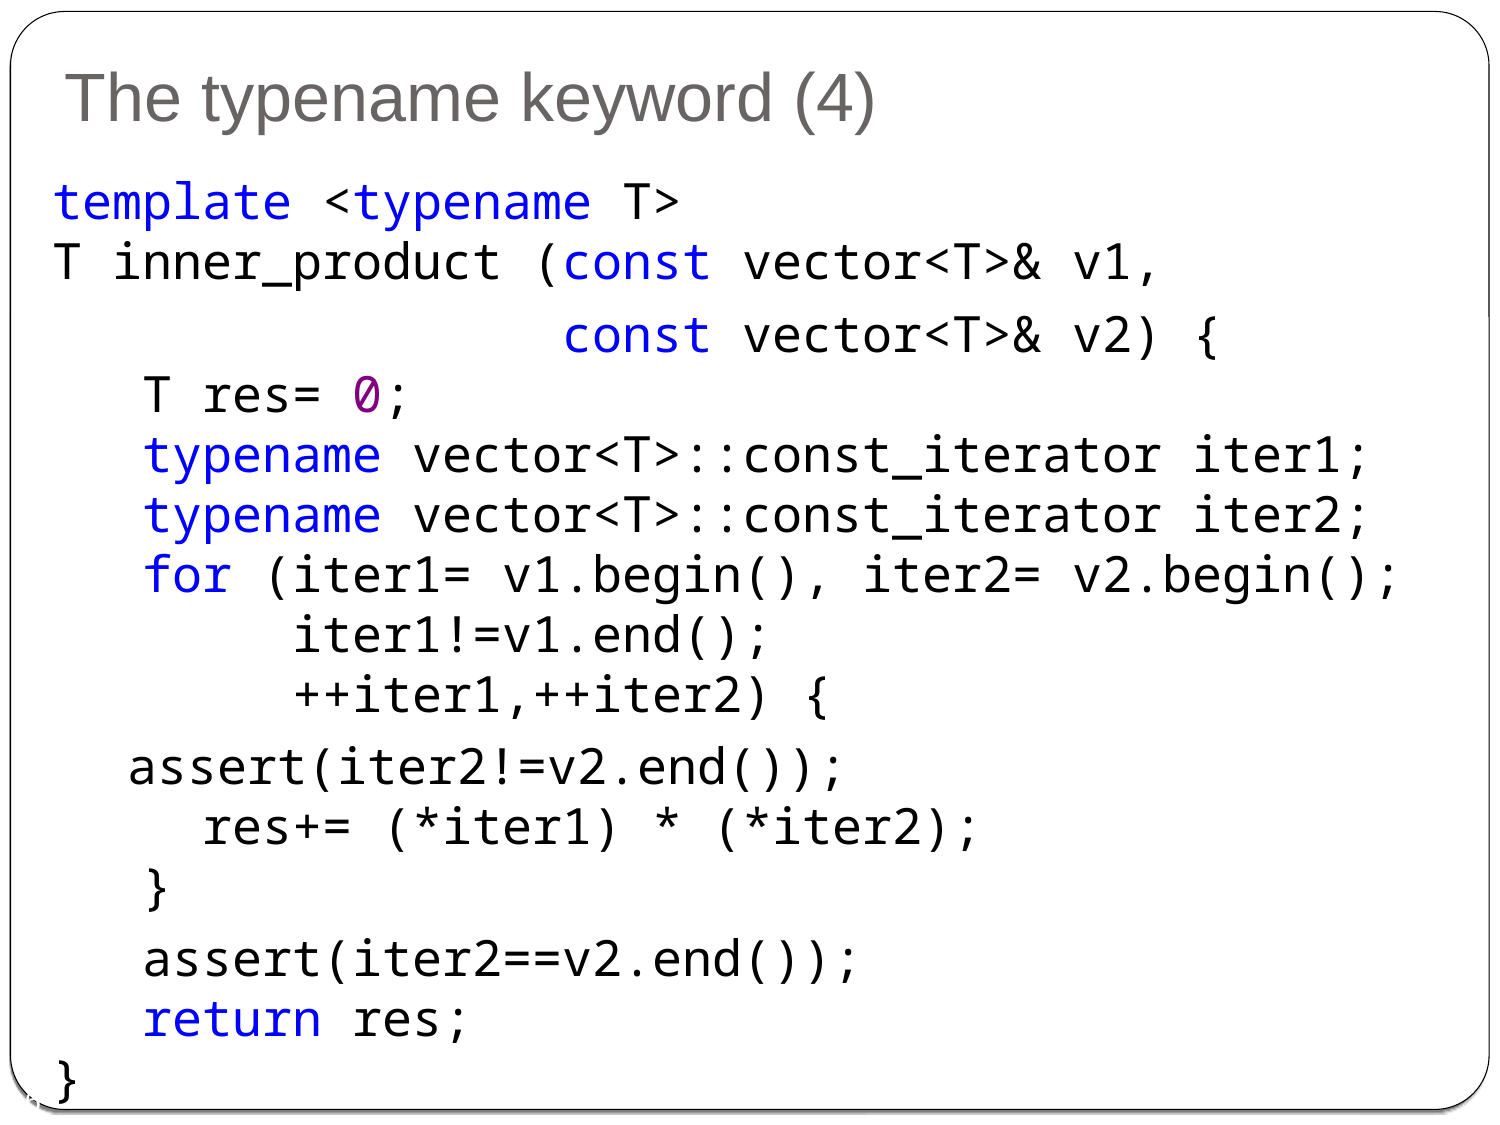

# The typename keyword (4)
template <typename T>
T inner_product (const vector<T>& v1,
 const vector<T>& v2) {
   T res= 0;
   typename vector<T>::const_iterator iter1;
   typename vector<T>::const_iterator iter2;
   for (iter1= v1.begin(), iter2= v2.begin();
    iter1!=v1.end();
     ++iter1,++iter2) {
	assert(iter2!=v2.end());
    	res+= (*iter1) * (*iter2);
   }
 assert(iter2==v2.end());
   return res;
}